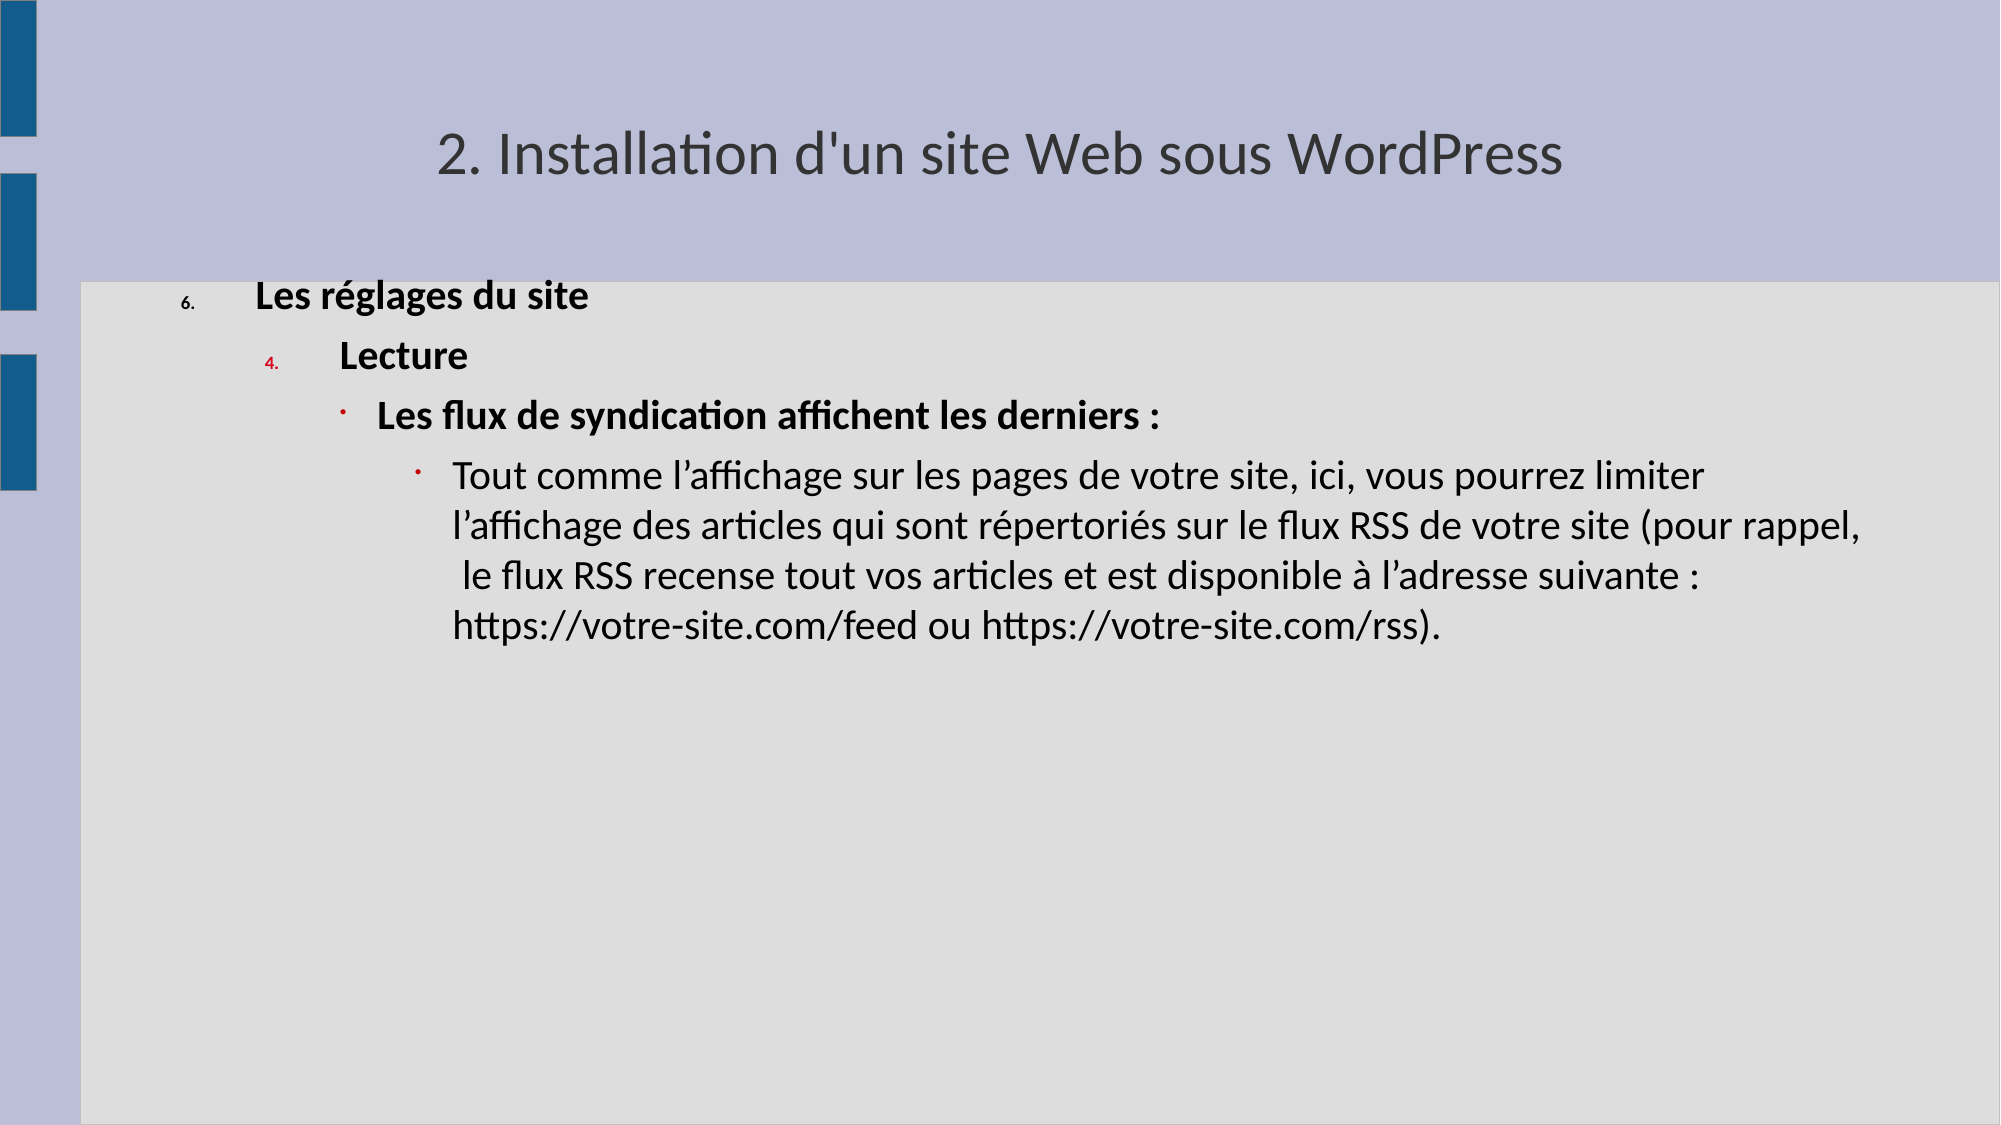

# 2. Installation d'un site Web sous WordPress
Les réglages du site
Lecture
Les flux de syndication affichent les derniers :
Tout comme l’affichage sur les pages de votre site, ici, vous pourrez limiter l’affichage des articles qui sont répertoriés sur le flux RSS de votre site (pour rappel, le flux RSS recense tout vos articles et est disponible à l’adresse suivante : https://votre-site.com/feed ou https://votre-site.com/rss).